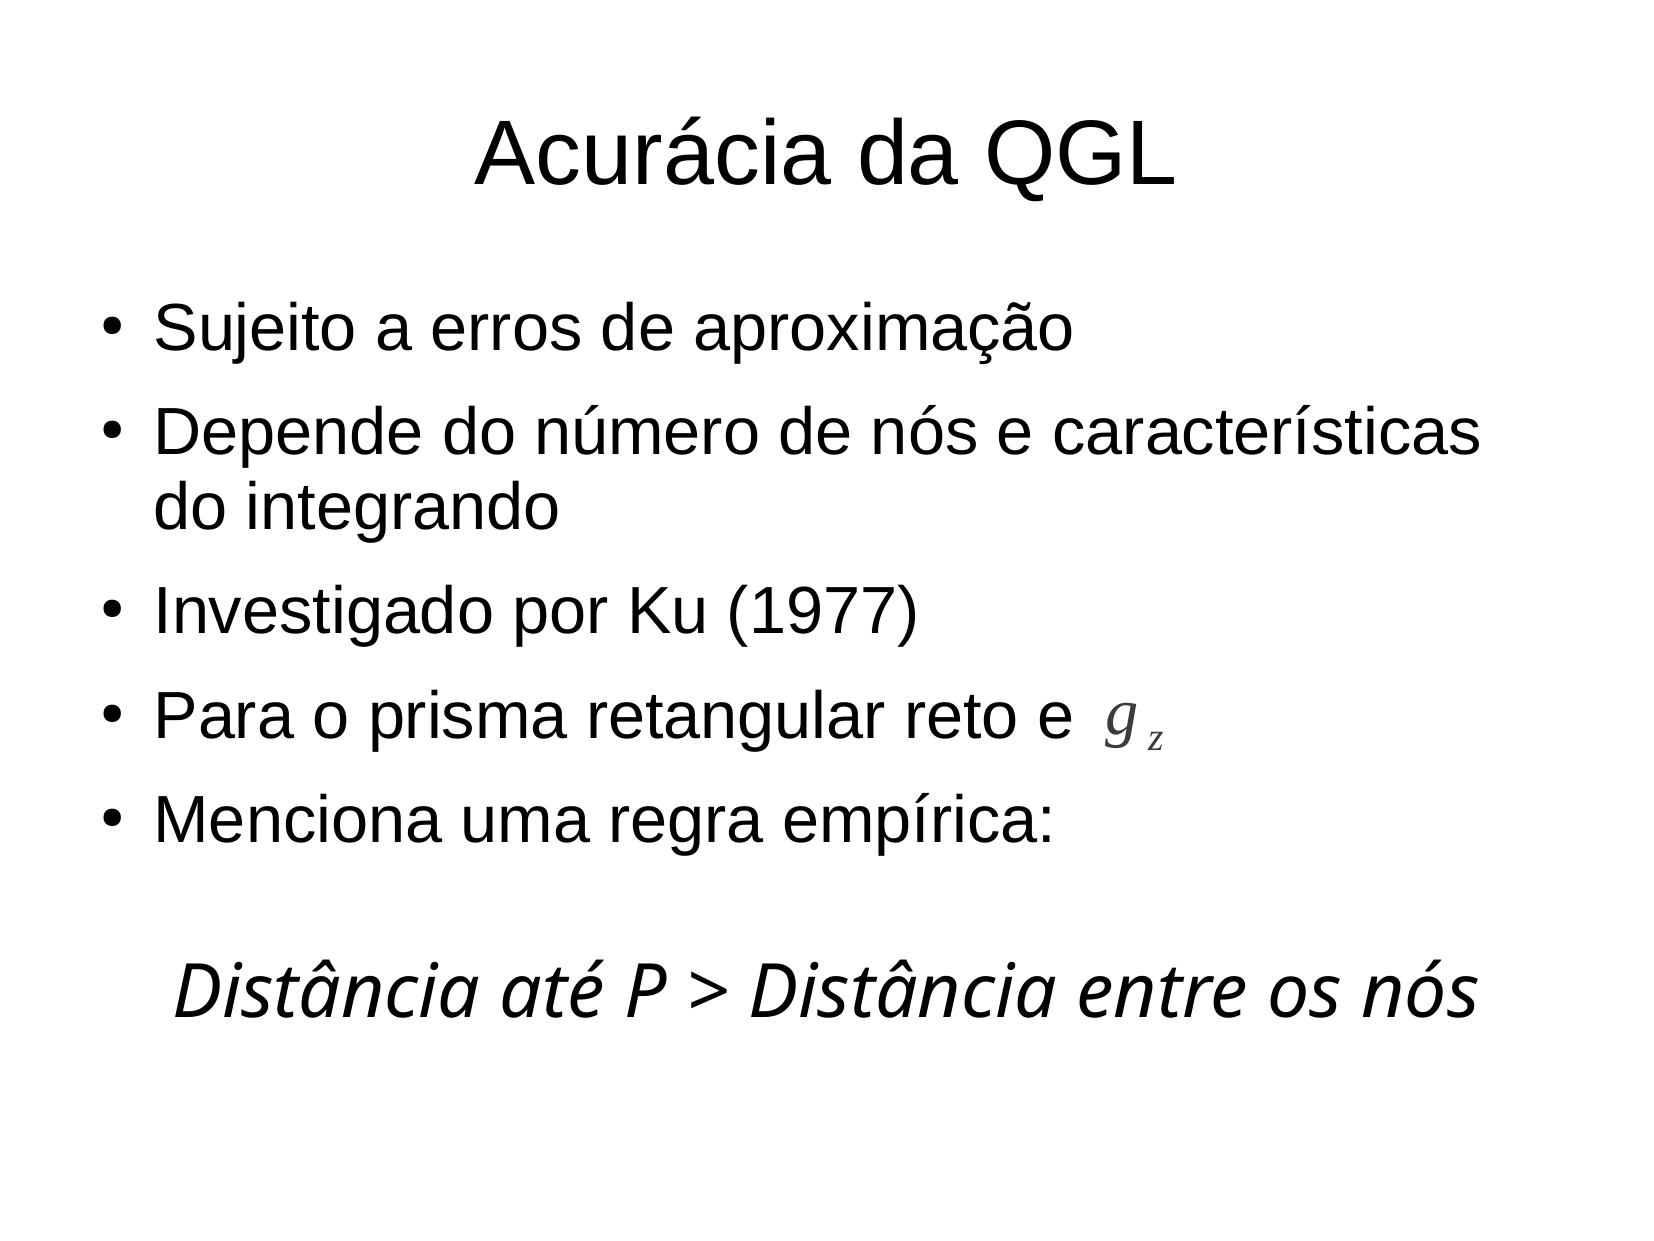

# Acurácia da QGL
Sujeito a erros de aproximação
Depende do número de nós e características do integrando
Investigado por Ku (1977)
Para o prisma retangular reto e
Menciona uma regra empírica:
Distância até P > Distância entre os nós